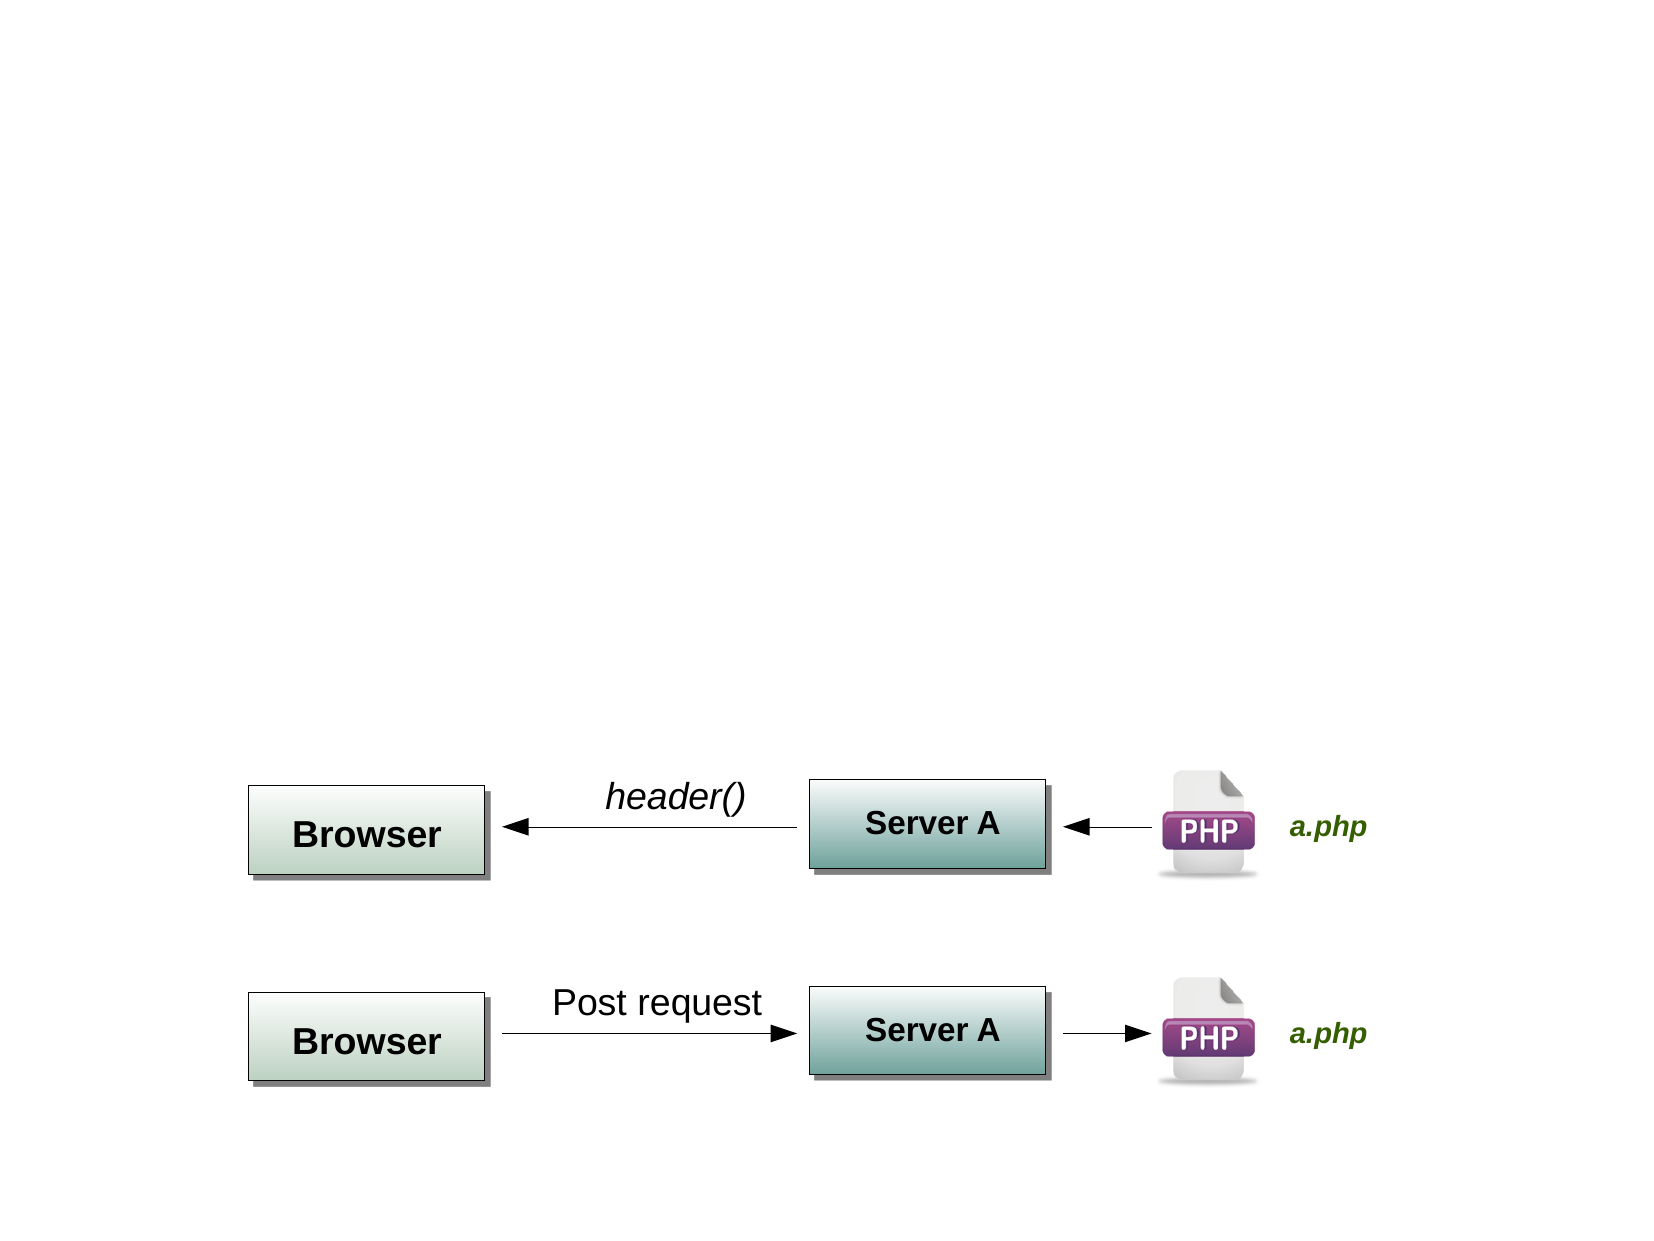

header()
Server A
a.php
Browser
Post request
Server A
a.php
Browser